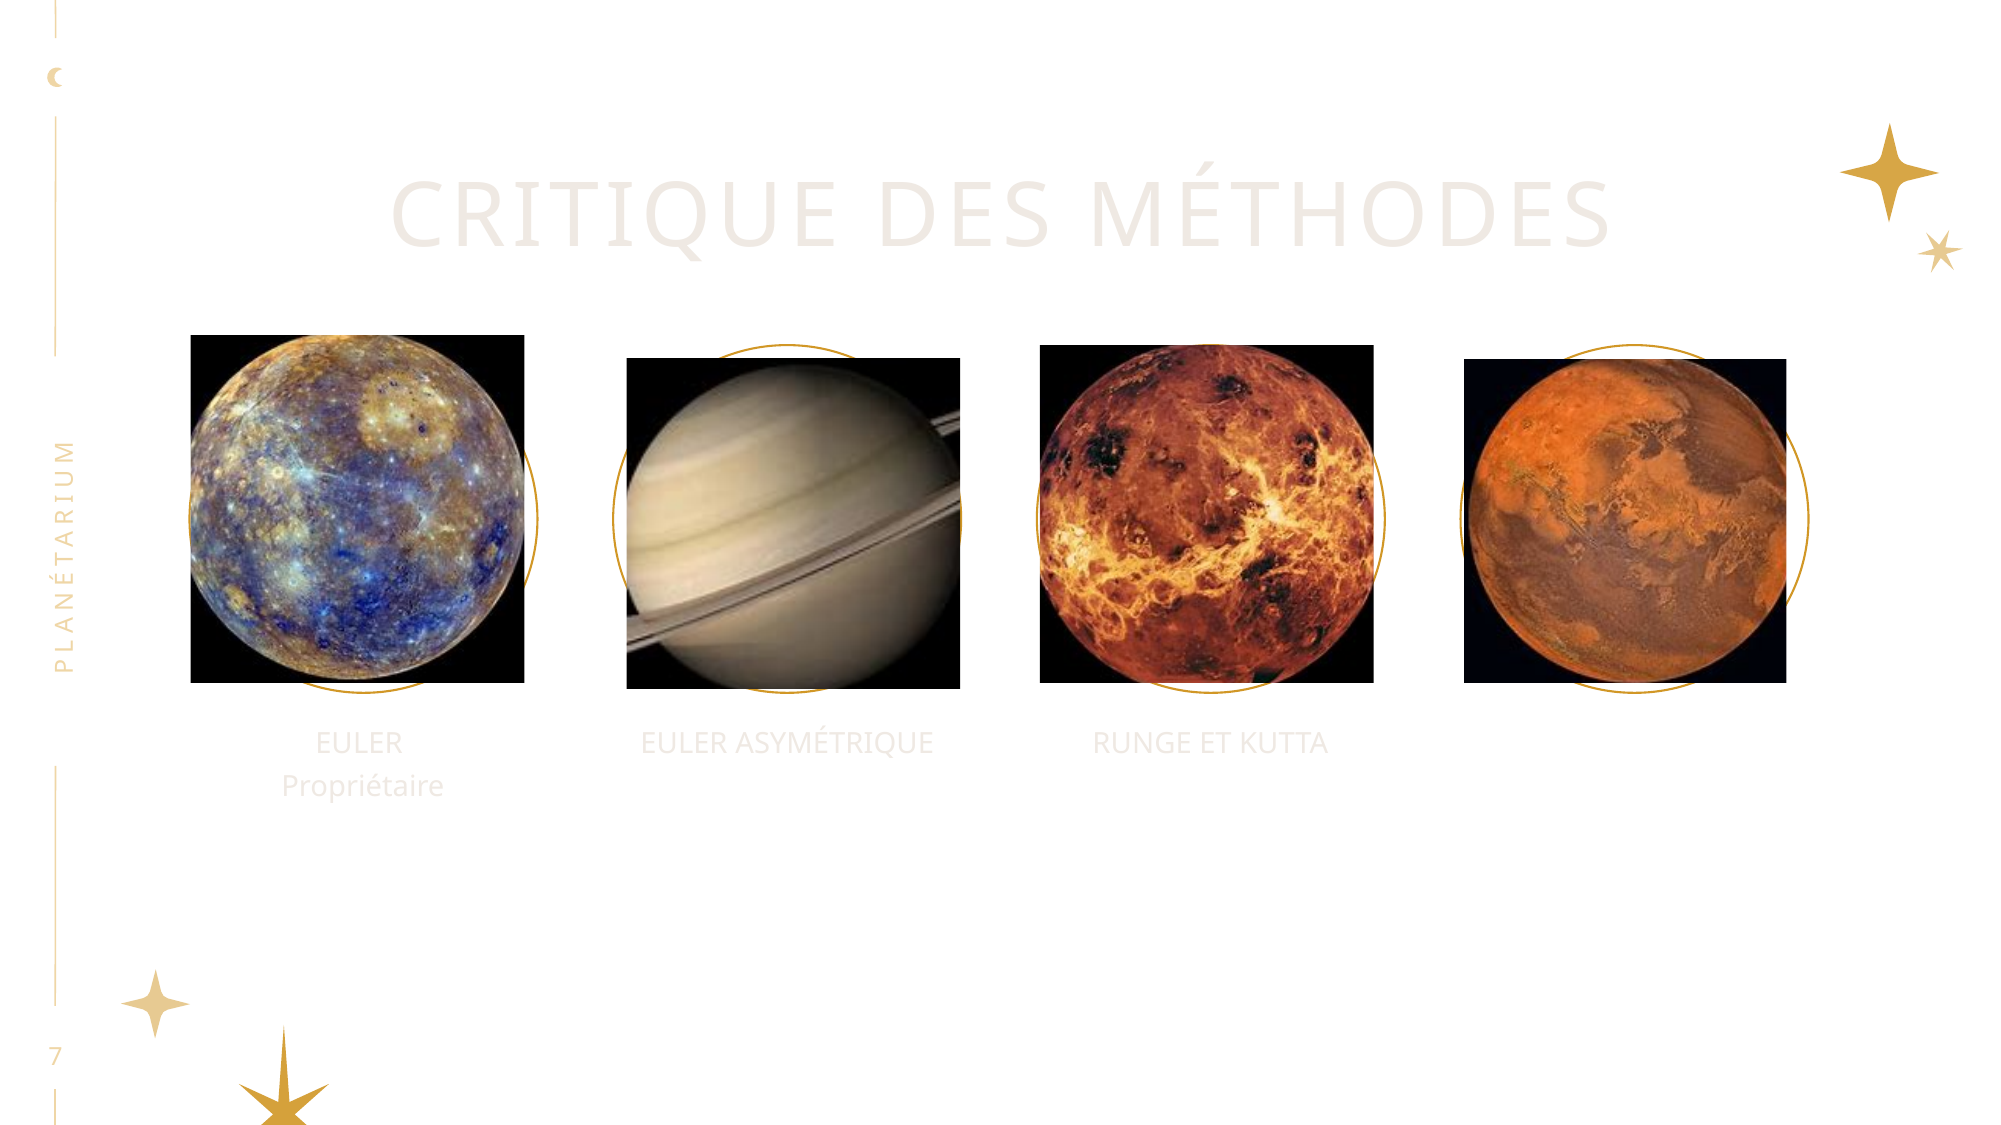

# Critique des méthodes
Planétarium
Euler
Euler asymétrique
Runge et kutta
Propriétaire